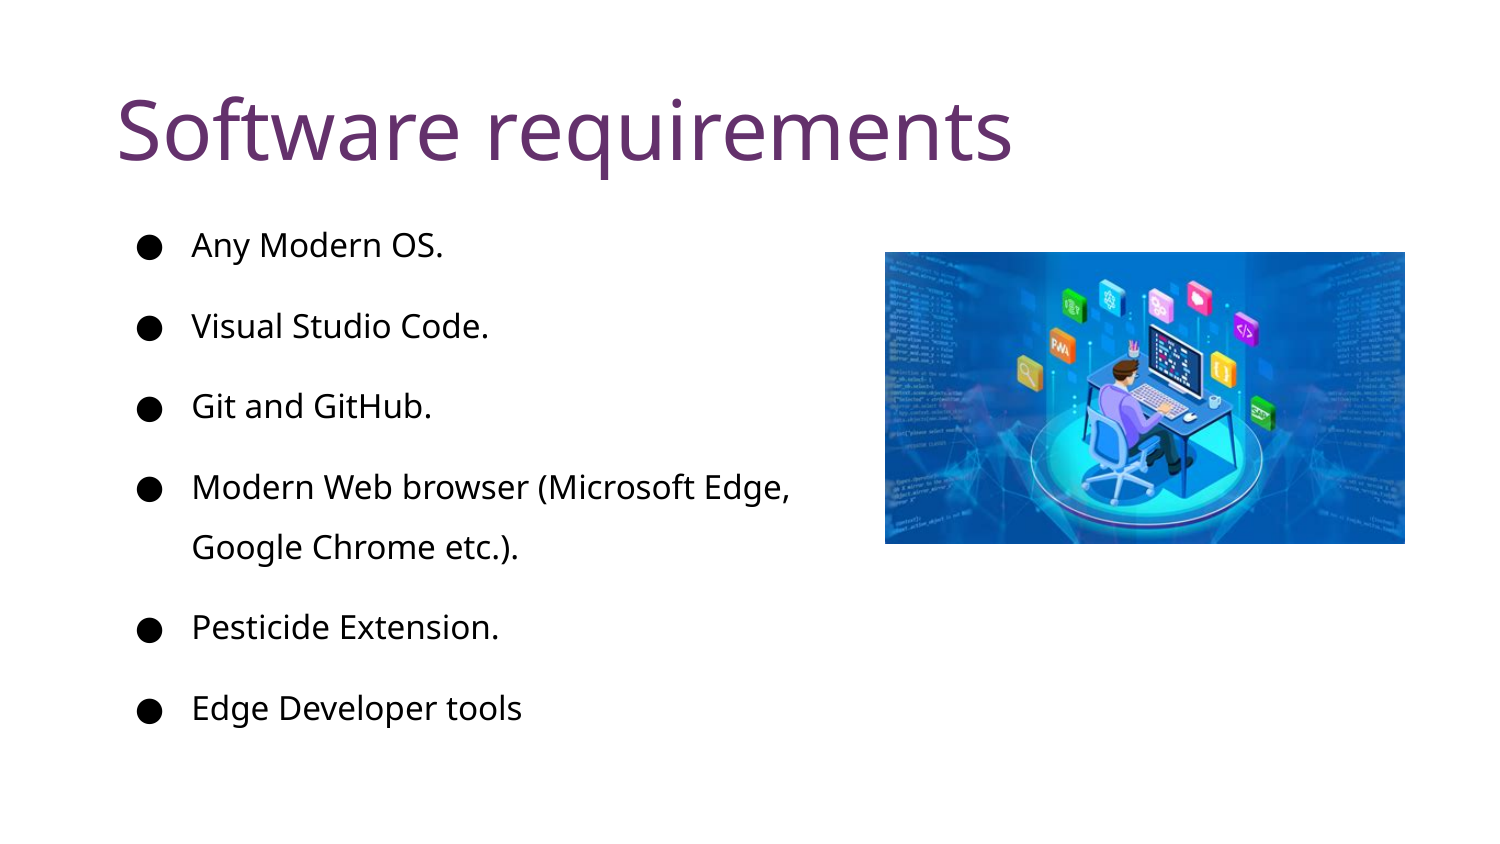

# Software requirements
Any Modern OS.
Visual Studio Code.
Git and GitHub.
Modern Web browser (Microsoft Edge, Google Chrome etc.).
Pesticide Extension.
Edge Developer tools